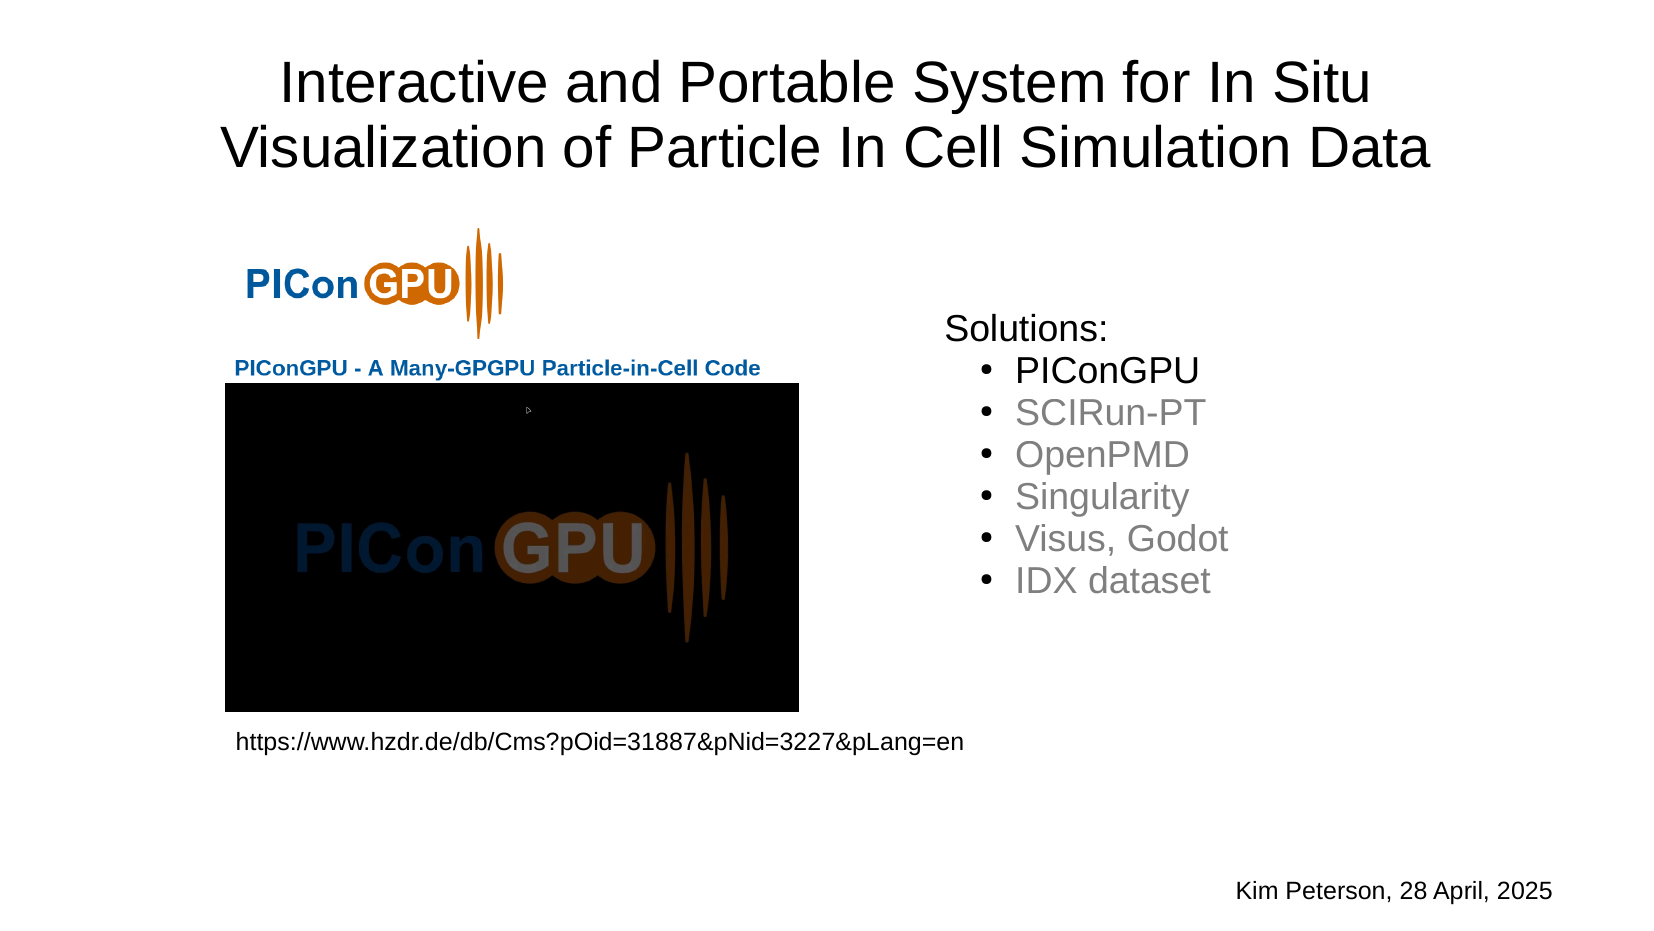

# Interactive and Portable System for In Situ
Visualization of Particle In Cell Simulation Data
Solutions:
PIConGPU
SCIRun-PT
OpenPMD
Singularity
Visus, Godot
IDX dataset
https://www.hzdr.de/db/Cms?pOid=31887&pNid=3227&pLang=en
Kim Peterson, 28 April, 2025